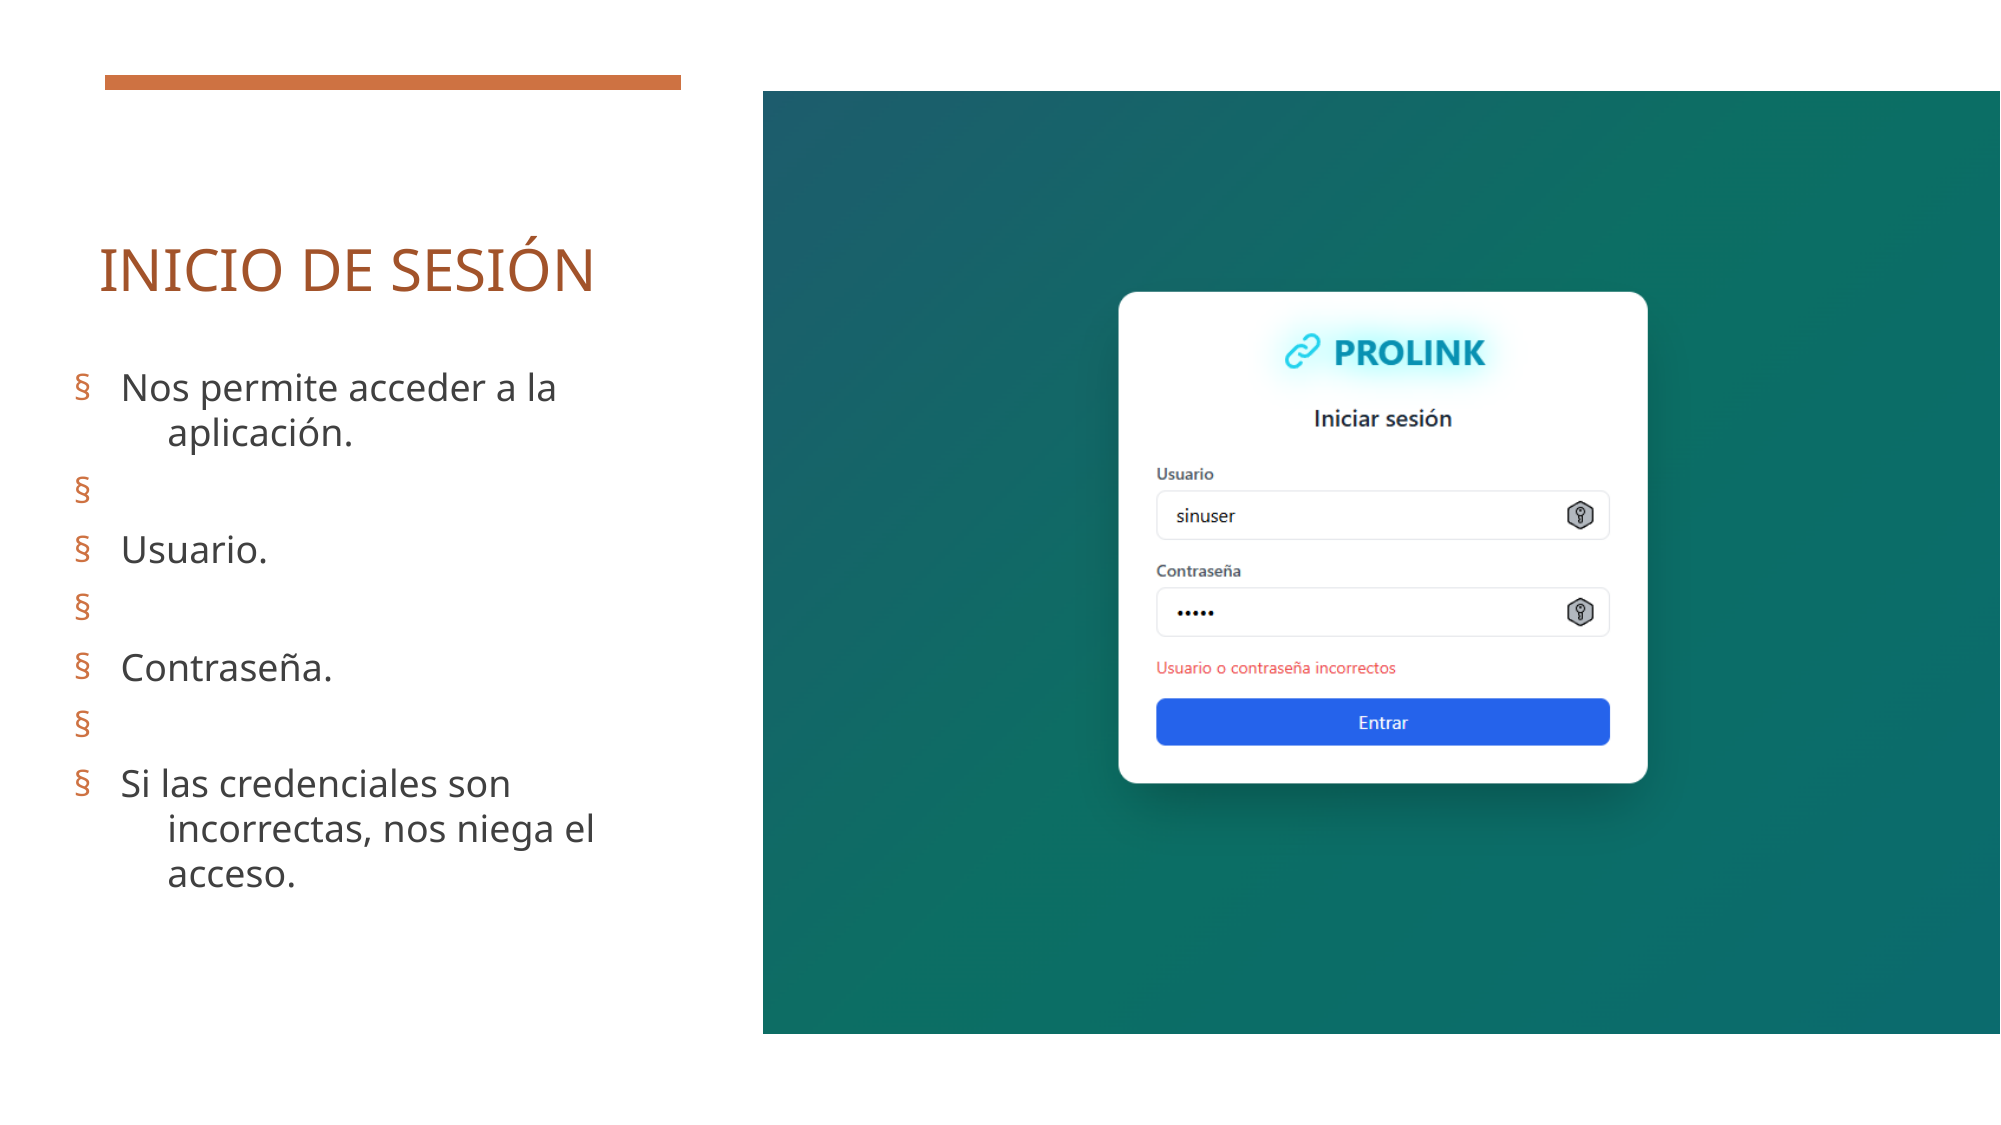

# Inicio de sesión
Nos permite acceder a la aplicación.
Usuario.
Contraseña.
Si las credenciales son incorrectas, nos niega el acceso.